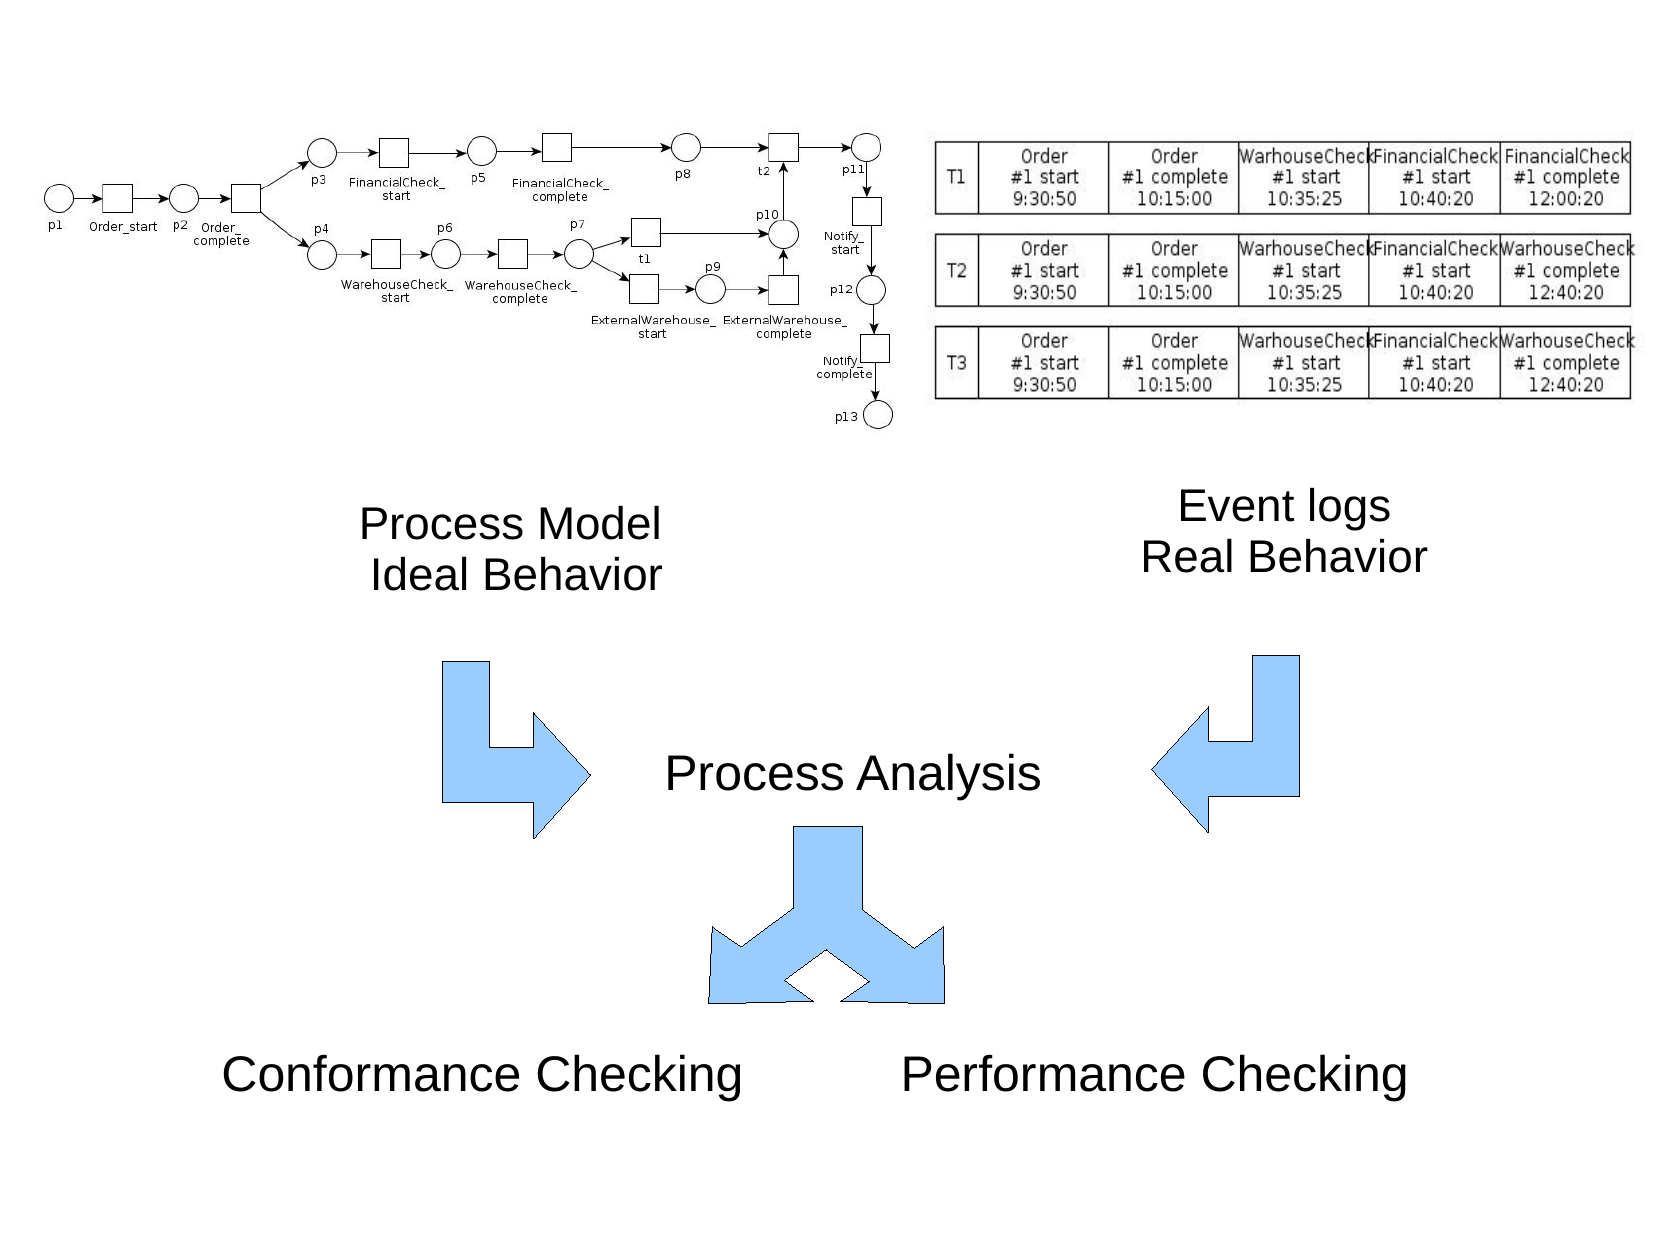

Event logs
Real Behavior
Process Model
Ideal Behavior
Process Analysis
Conformance Checking
Performance Checking